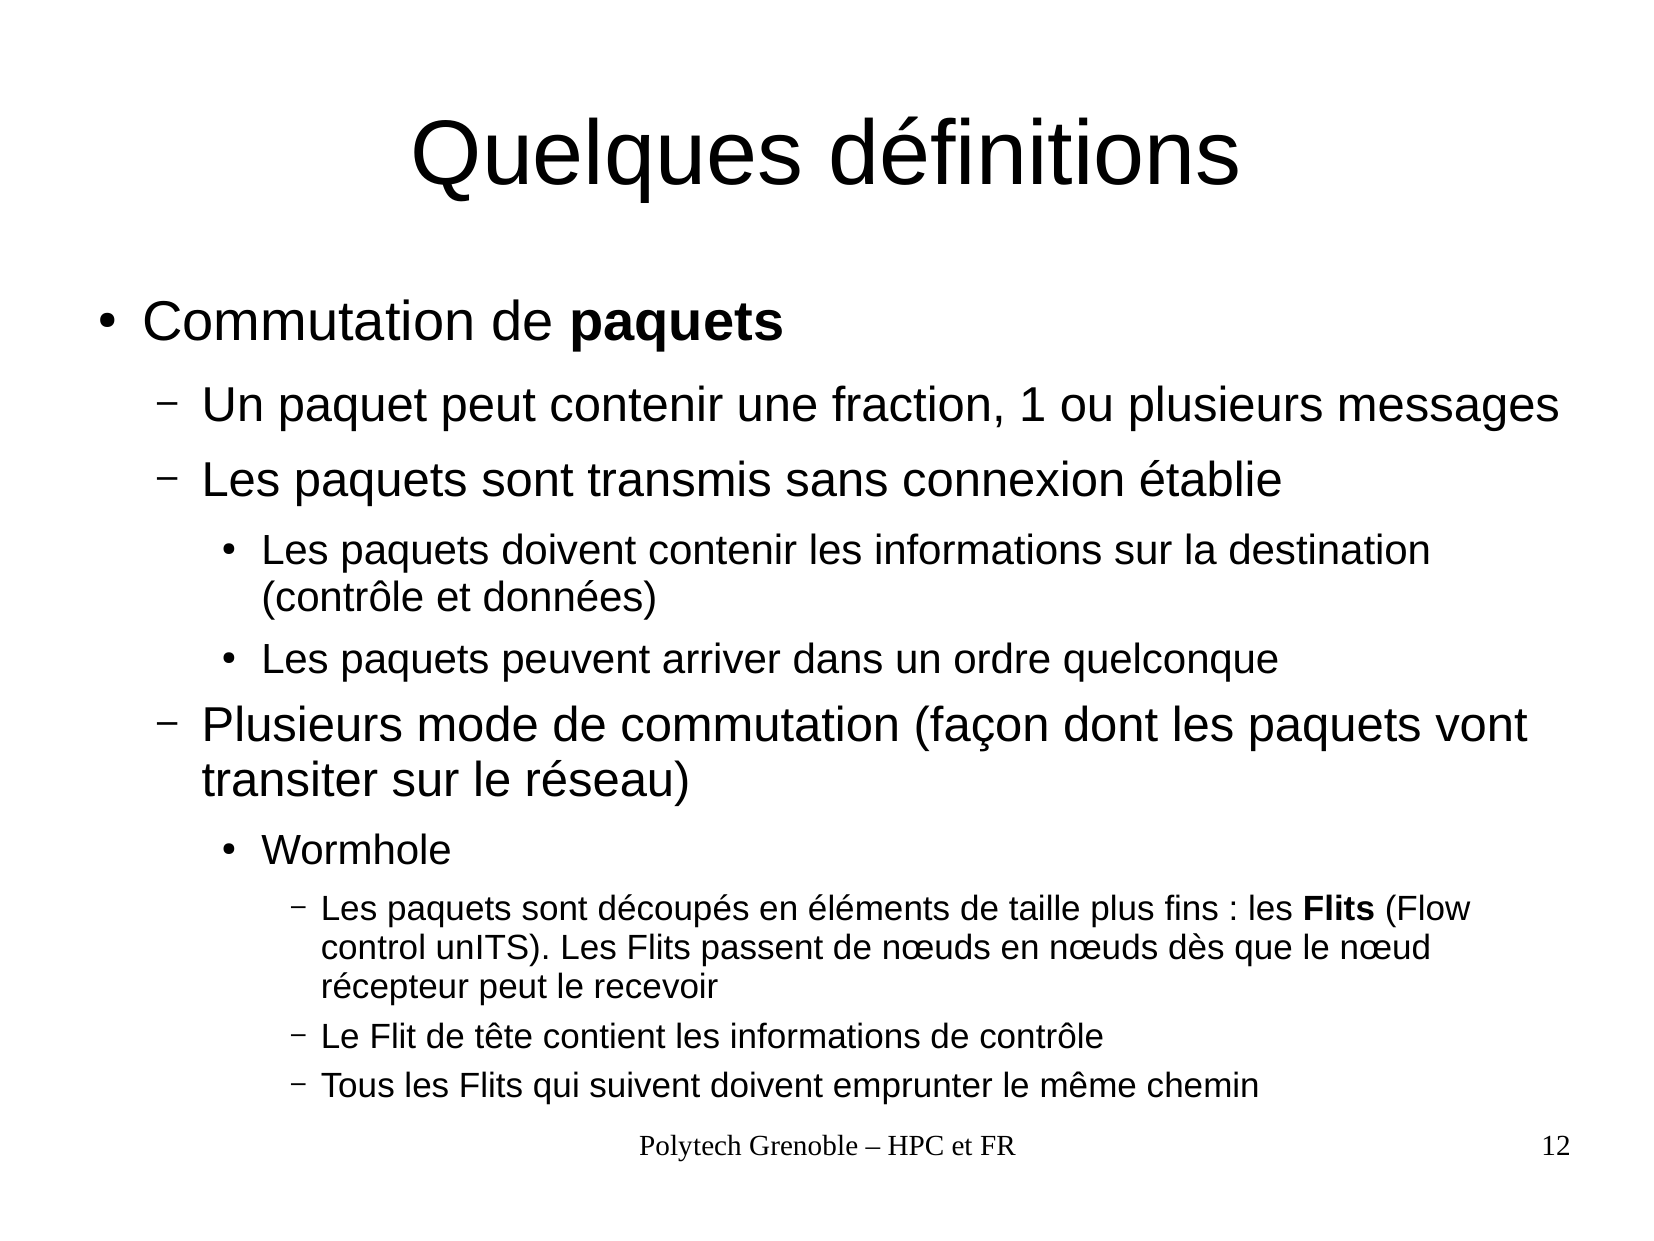

# Quelques définitions
Commutation de paquets
Un paquet peut contenir une fraction, 1 ou plusieurs messages
Les paquets sont transmis sans connexion établie
Les paquets doivent contenir les informations sur la destination (contrôle et données)
Les paquets peuvent arriver dans un ordre quelconque
Plusieurs mode de commutation (façon dont les paquets vont transiter sur le réseau)
Wormhole
Les paquets sont découpés en éléments de taille plus fins : les Flits (Flow control unITS). Les Flits passent de nœuds en nœuds dès que le nœud récepteur peut le recevoir
Le Flit de tête contient les informations de contrôle
Tous les Flits qui suivent doivent emprunter le même chemin
Matthieu PAYET
12